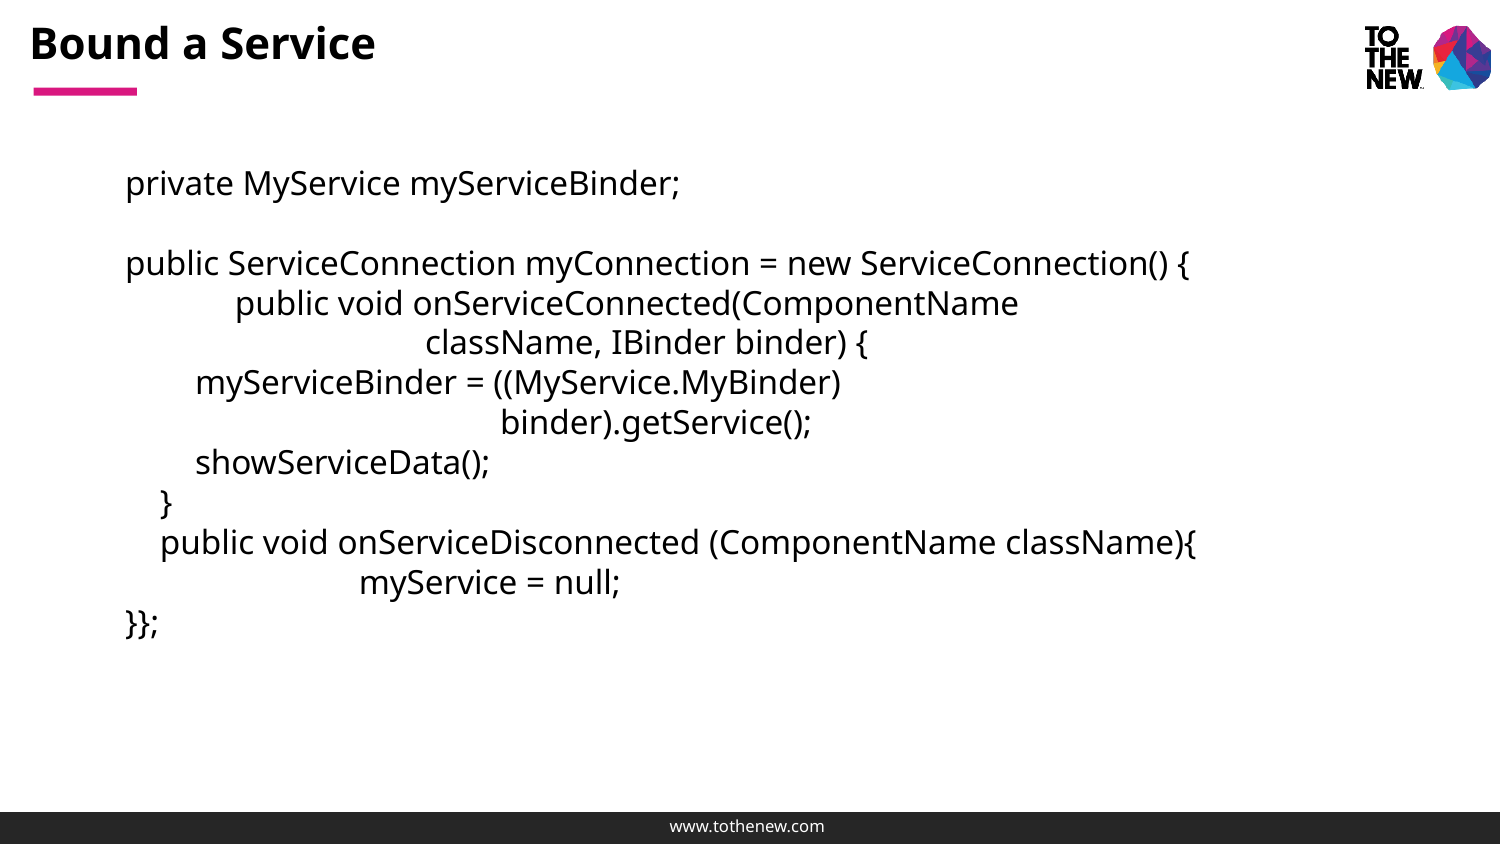

# Bound a Service
private MyService myServiceBinder;
public ServiceConnection myConnection = new ServiceConnection() {
 public void onServiceConnected(ComponentName 								className, IBinder binder) {
 myServiceBinder = ((MyService.MyBinder) 												binder).getService();
 showServiceData();
 }
 public void onServiceDisconnected (ComponentName className){
			 myService = null;
}};